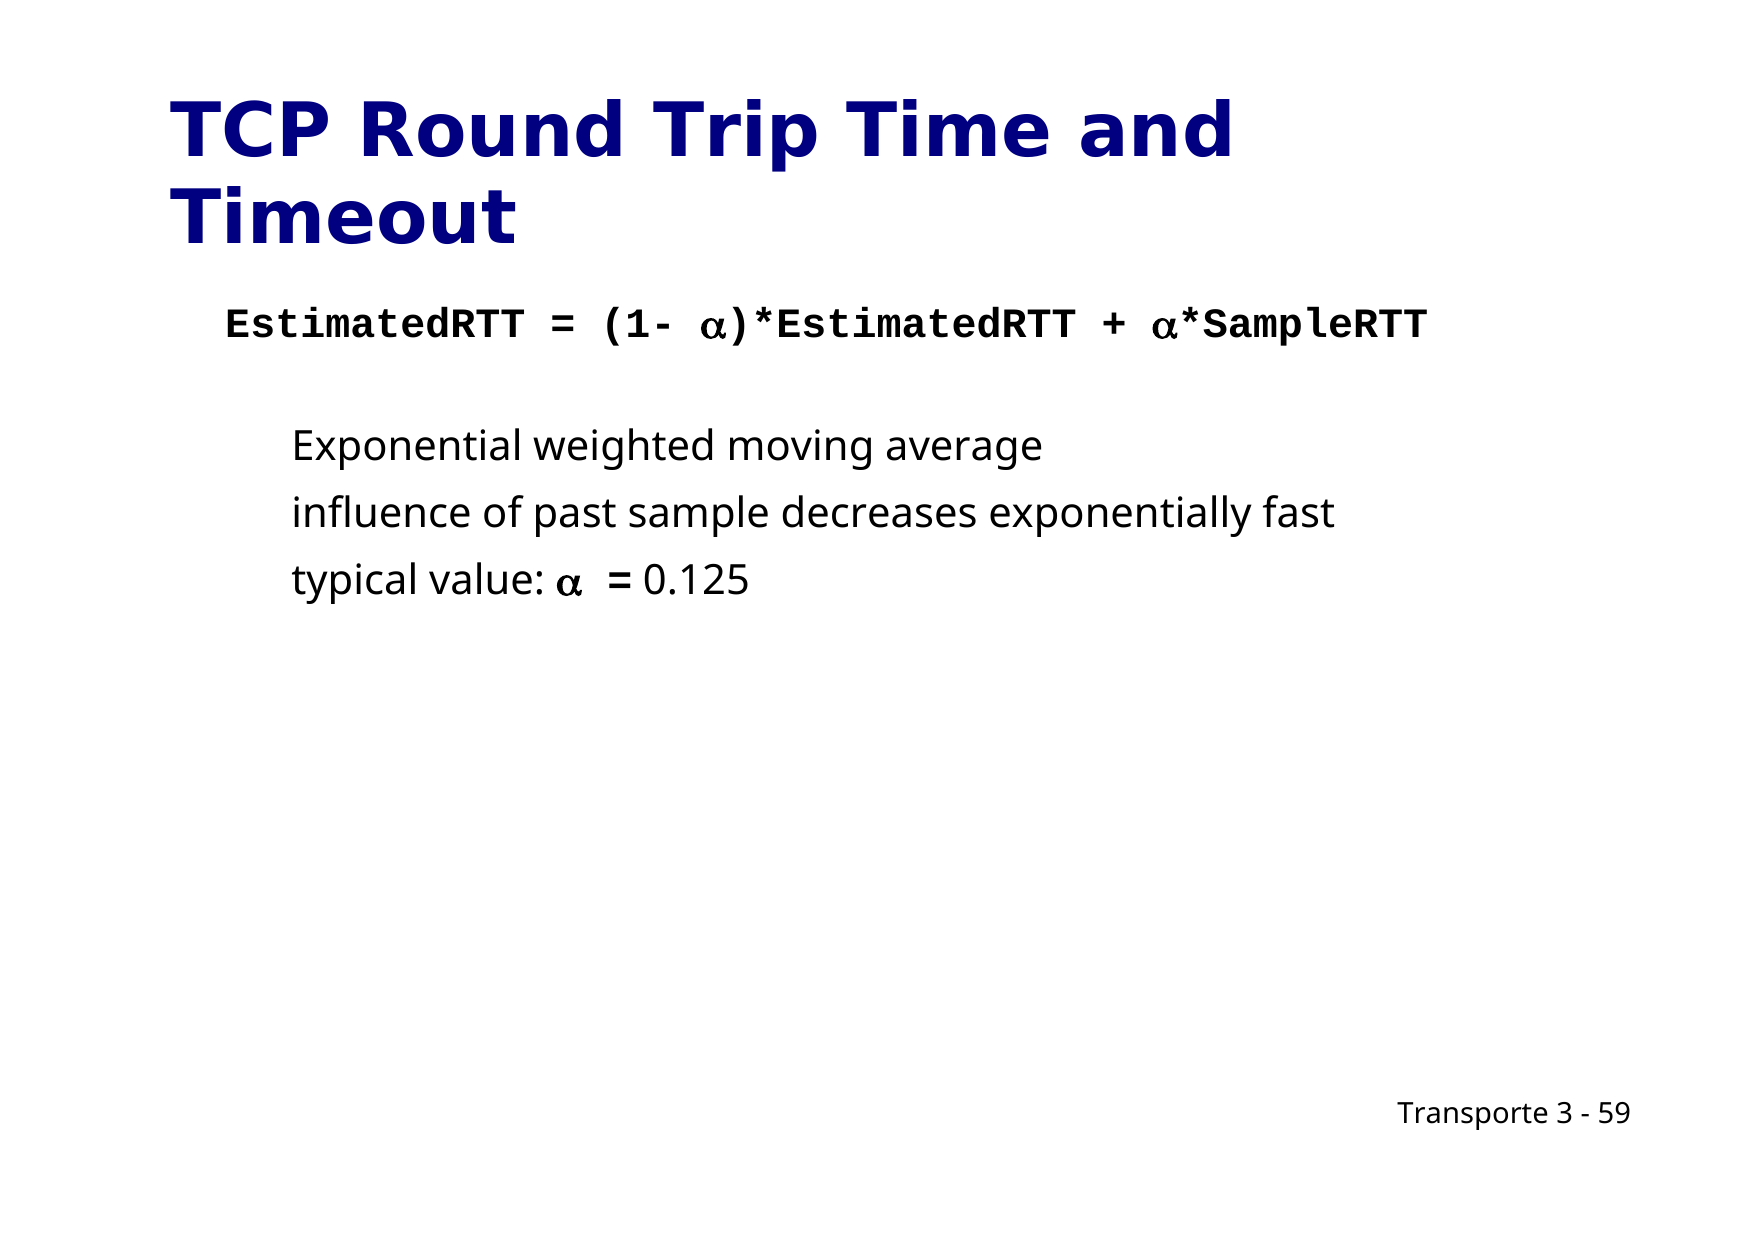

# TCP Round Trip Time and Timeout
EstimatedRTT = (1- )*EstimatedRTT + *SampleRTT
Exponential weighted moving average
influence of past sample decreases exponentially fast
typical value:  = 0.125